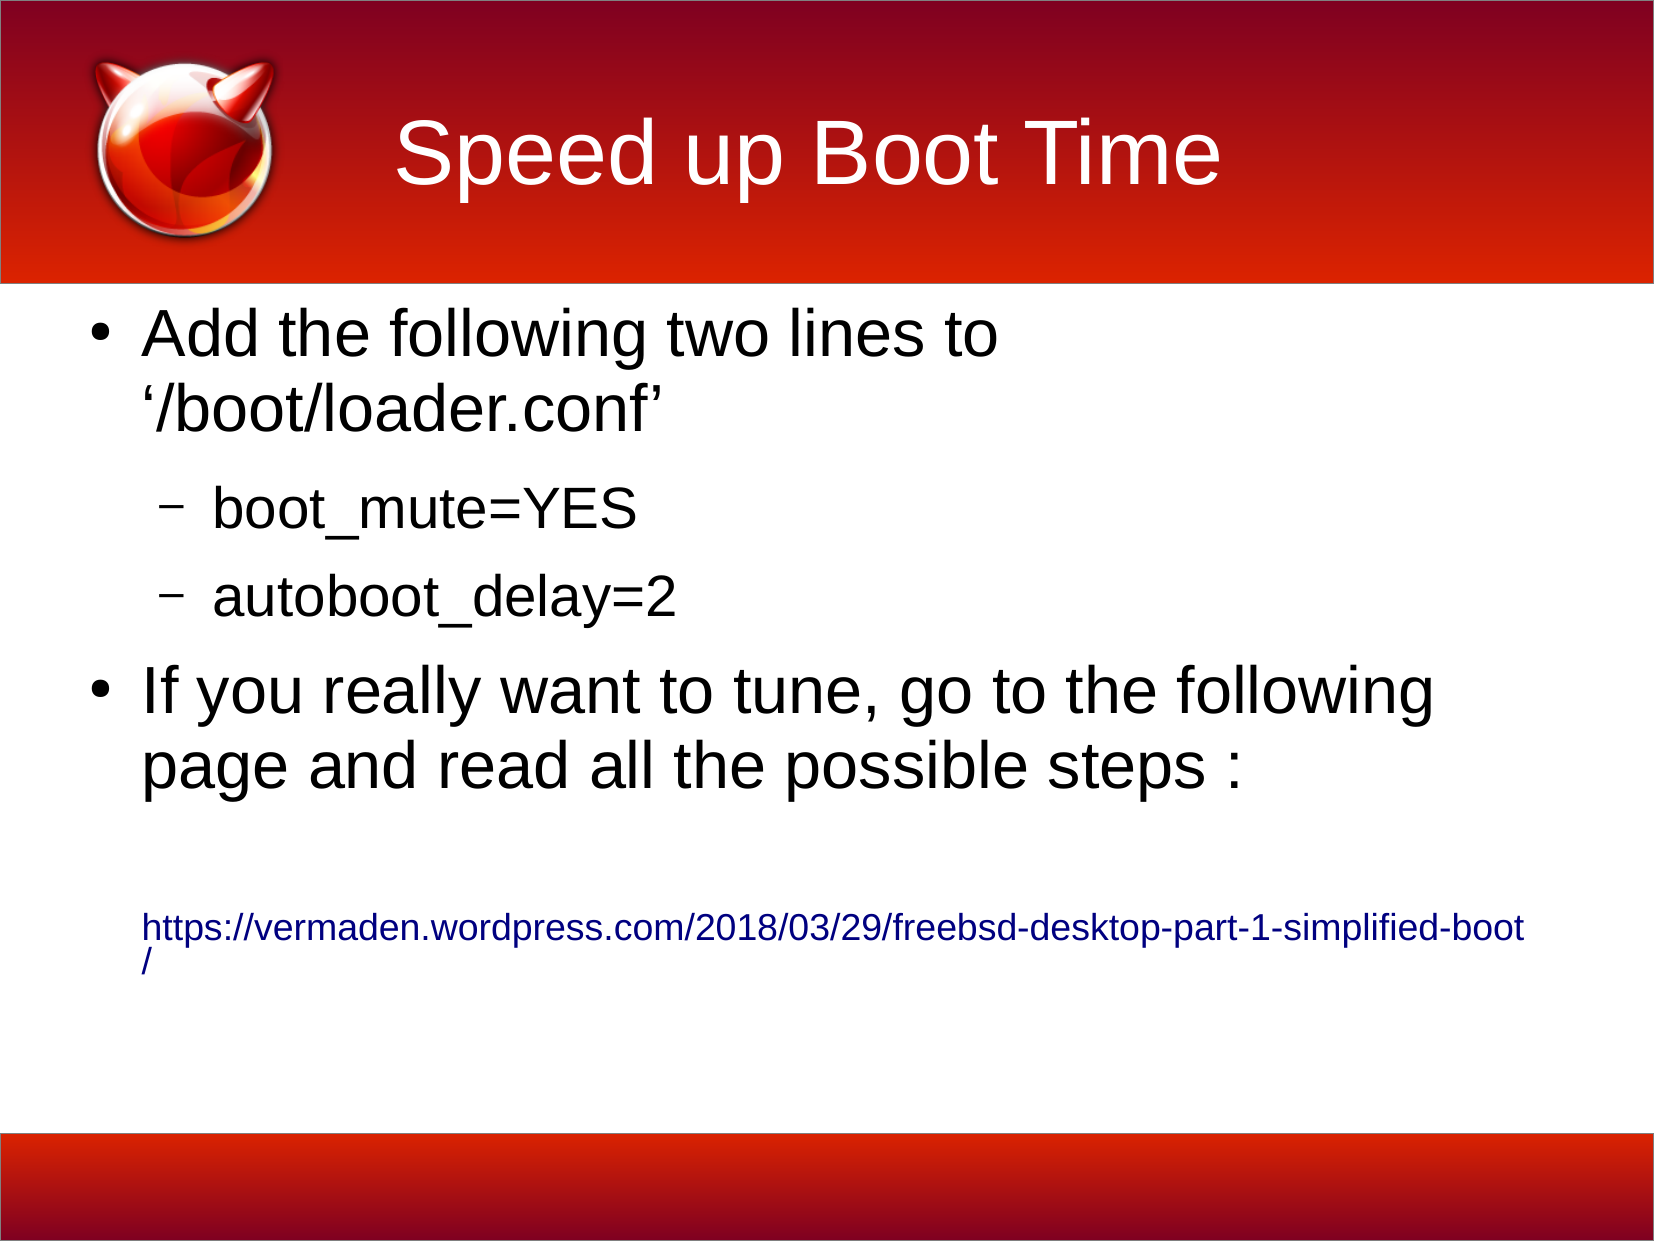

# Speed up Boot Time
Add the following two lines to ‘/boot/loader.conf’
boot_mute=YES
autoboot_delay=2
If you really want to tune, go to the following page and read all the possible steps :
 https://vermaden.wordpress.com/2018/03/29/freebsd-desktop-part-1-simplified-boot/